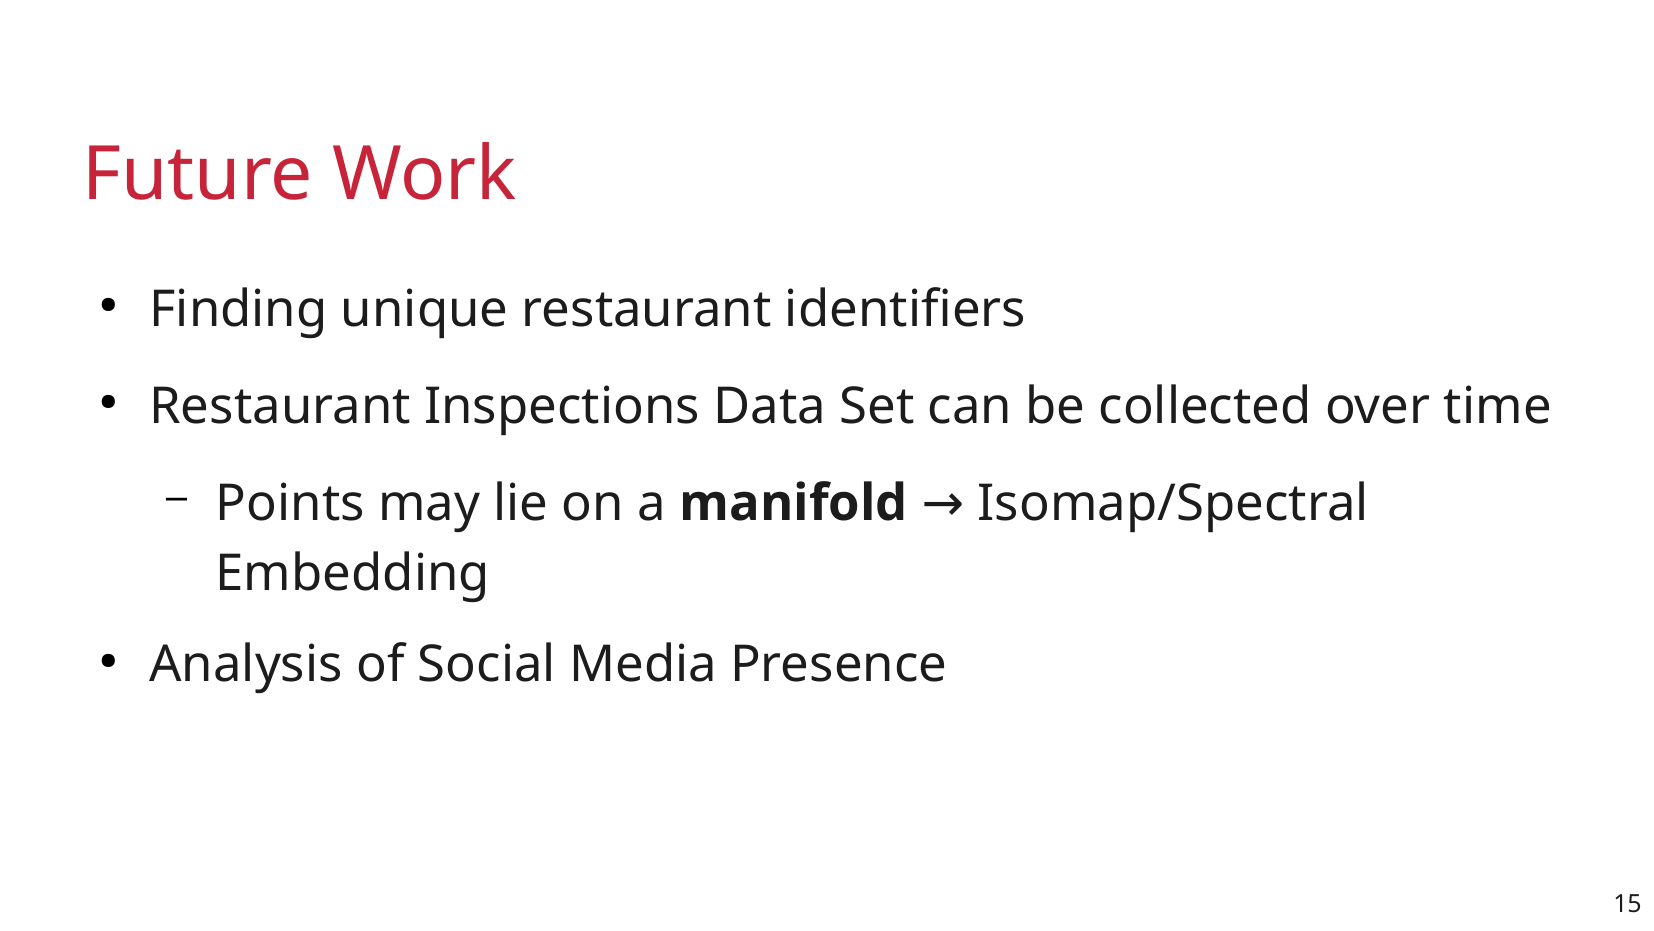

# Future Work
Finding unique restaurant identifiers
Restaurant Inspections Data Set can be collected over time
Points may lie on a manifold → Isomap/Spectral Embedding
Analysis of Social Media Presence